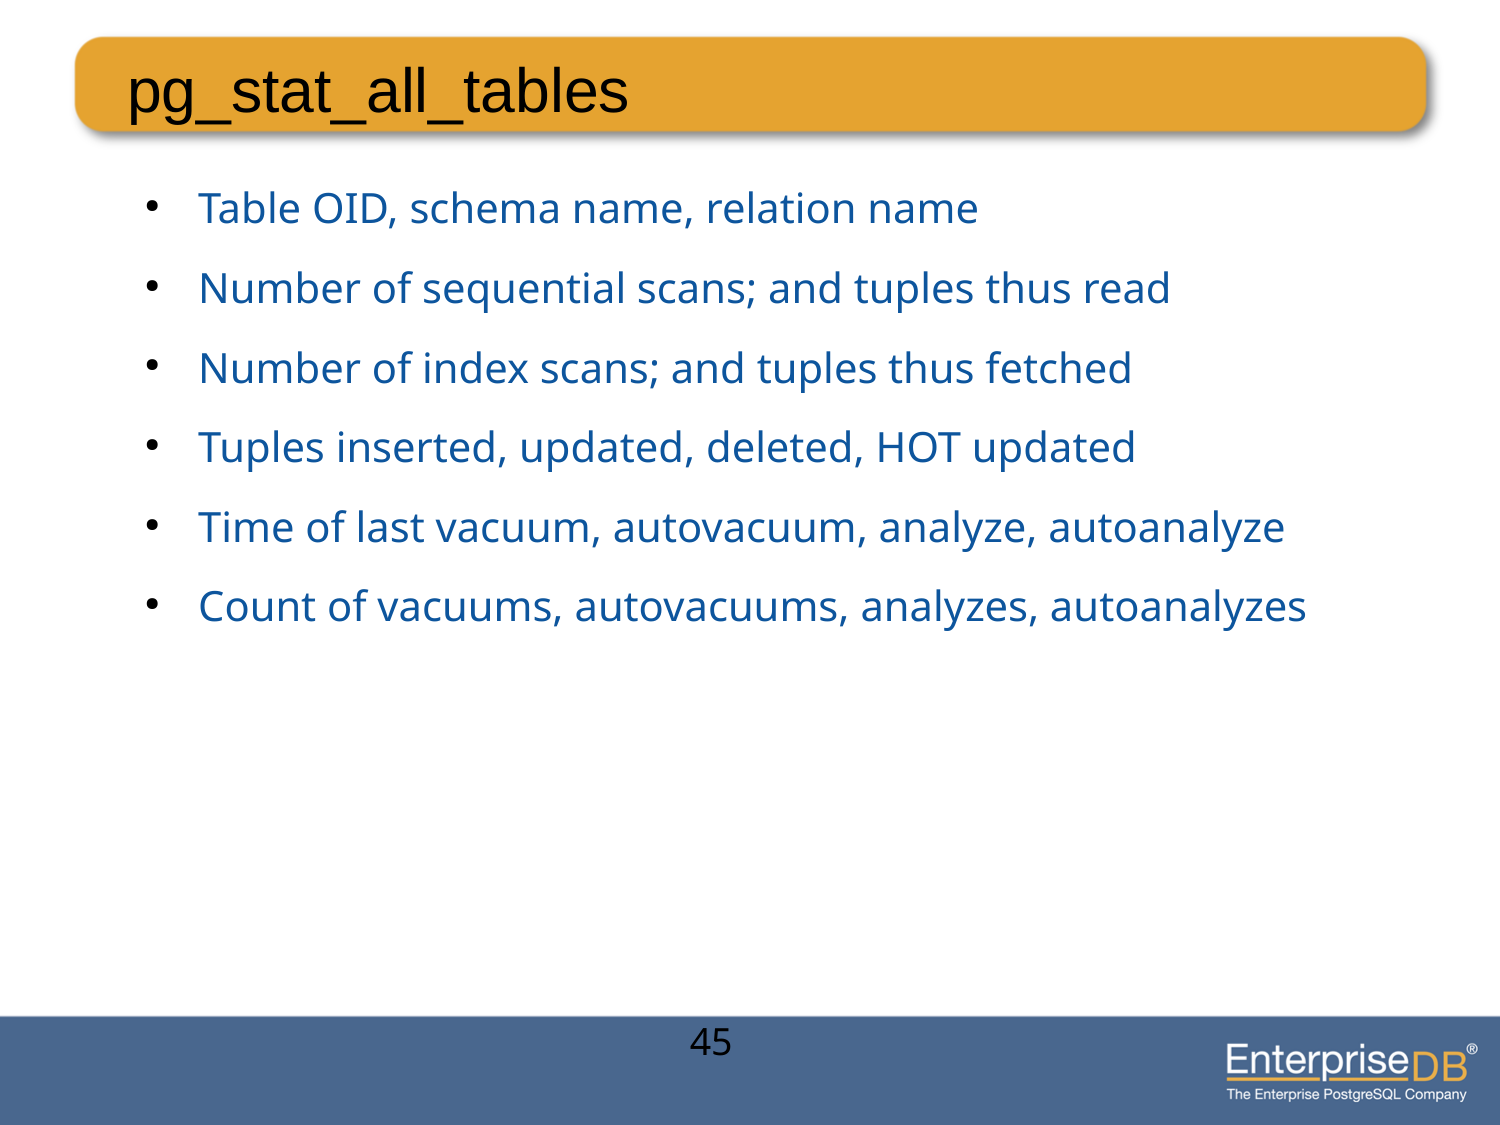

# pg_stat_all_tables
Table OID, schema name, relation name
Number of sequential scans; and tuples thus read
Number of index scans; and tuples thus fetched
Tuples inserted, updated, deleted, HOT updated
Time of last vacuum, autovacuum, analyze, autoanalyze
Count of vacuums, autovacuums, analyzes, autoanalyzes